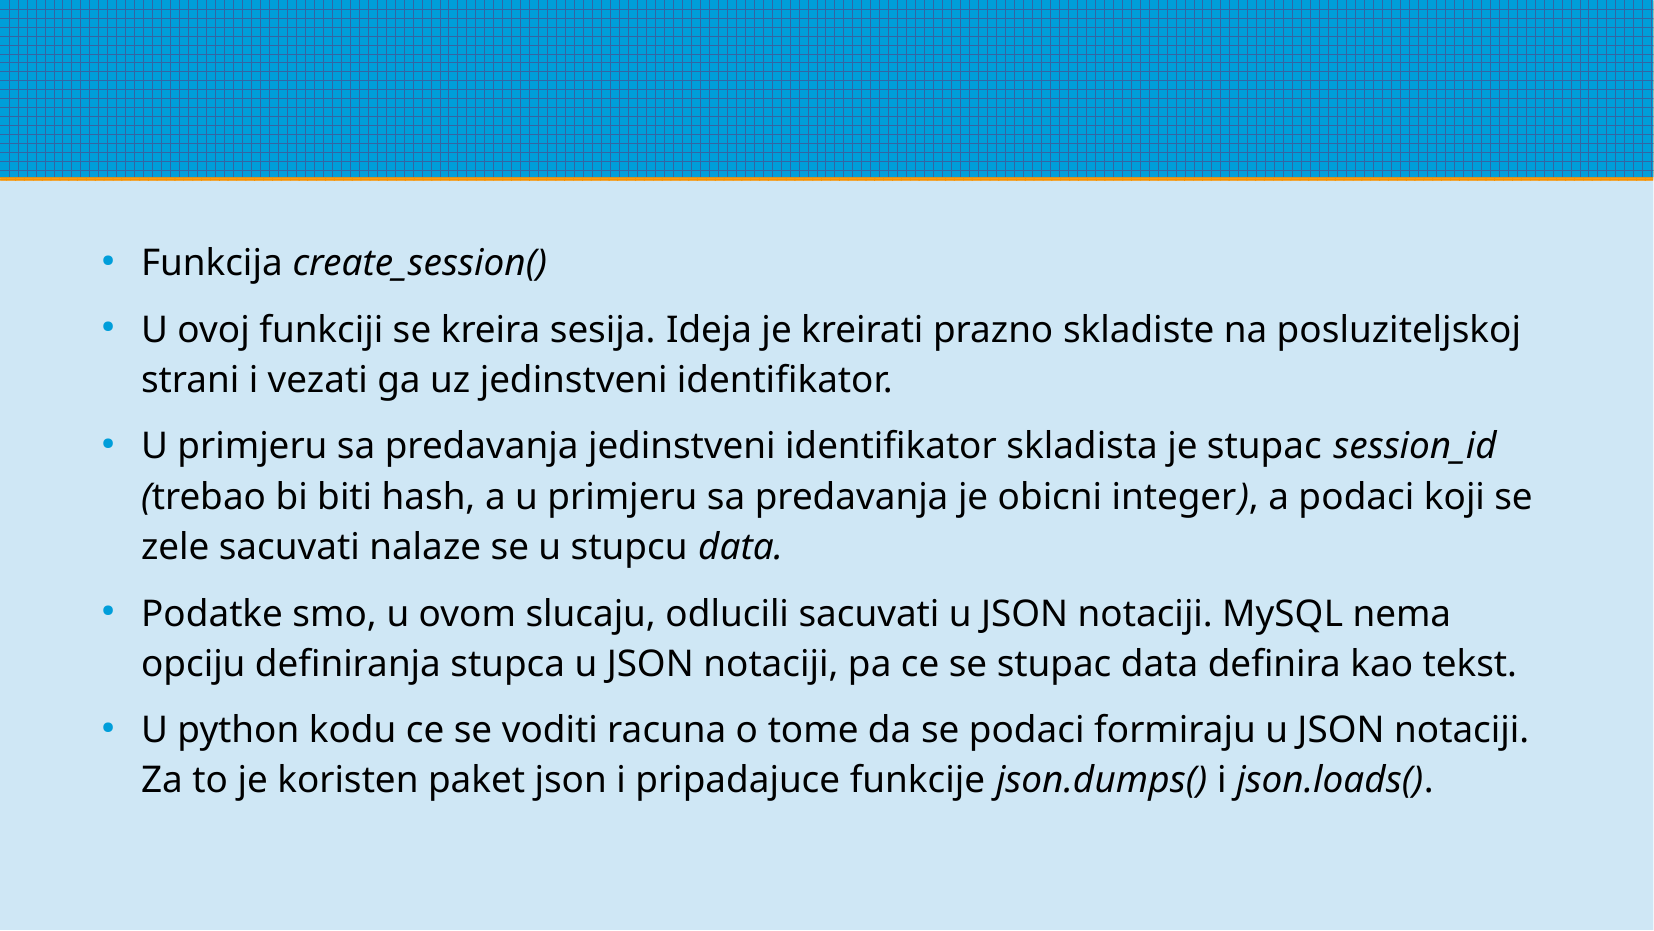

#
Funkcija create_session()
U ovoj funkciji se kreira sesija. Ideja je kreirati prazno skladiste na posluziteljskoj strani i vezati ga uz jedinstveni identifikator.
U primjeru sa predavanja jedinstveni identifikator skladista je stupac session_id (trebao bi biti hash, a u primjeru sa predavanja je obicni integer), a podaci koji se zele sacuvati nalaze se u stupcu data.
Podatke smo, u ovom slucaju, odlucili sacuvati u JSON notaciji. MySQL nema opciju definiranja stupca u JSON notaciji, pa ce se stupac data definira kao tekst.
U python kodu ce se voditi racuna o tome da se podaci formiraju u JSON notaciji. Za to je koristen paket json i pripadajuce funkcije json.dumps() i json.loads().